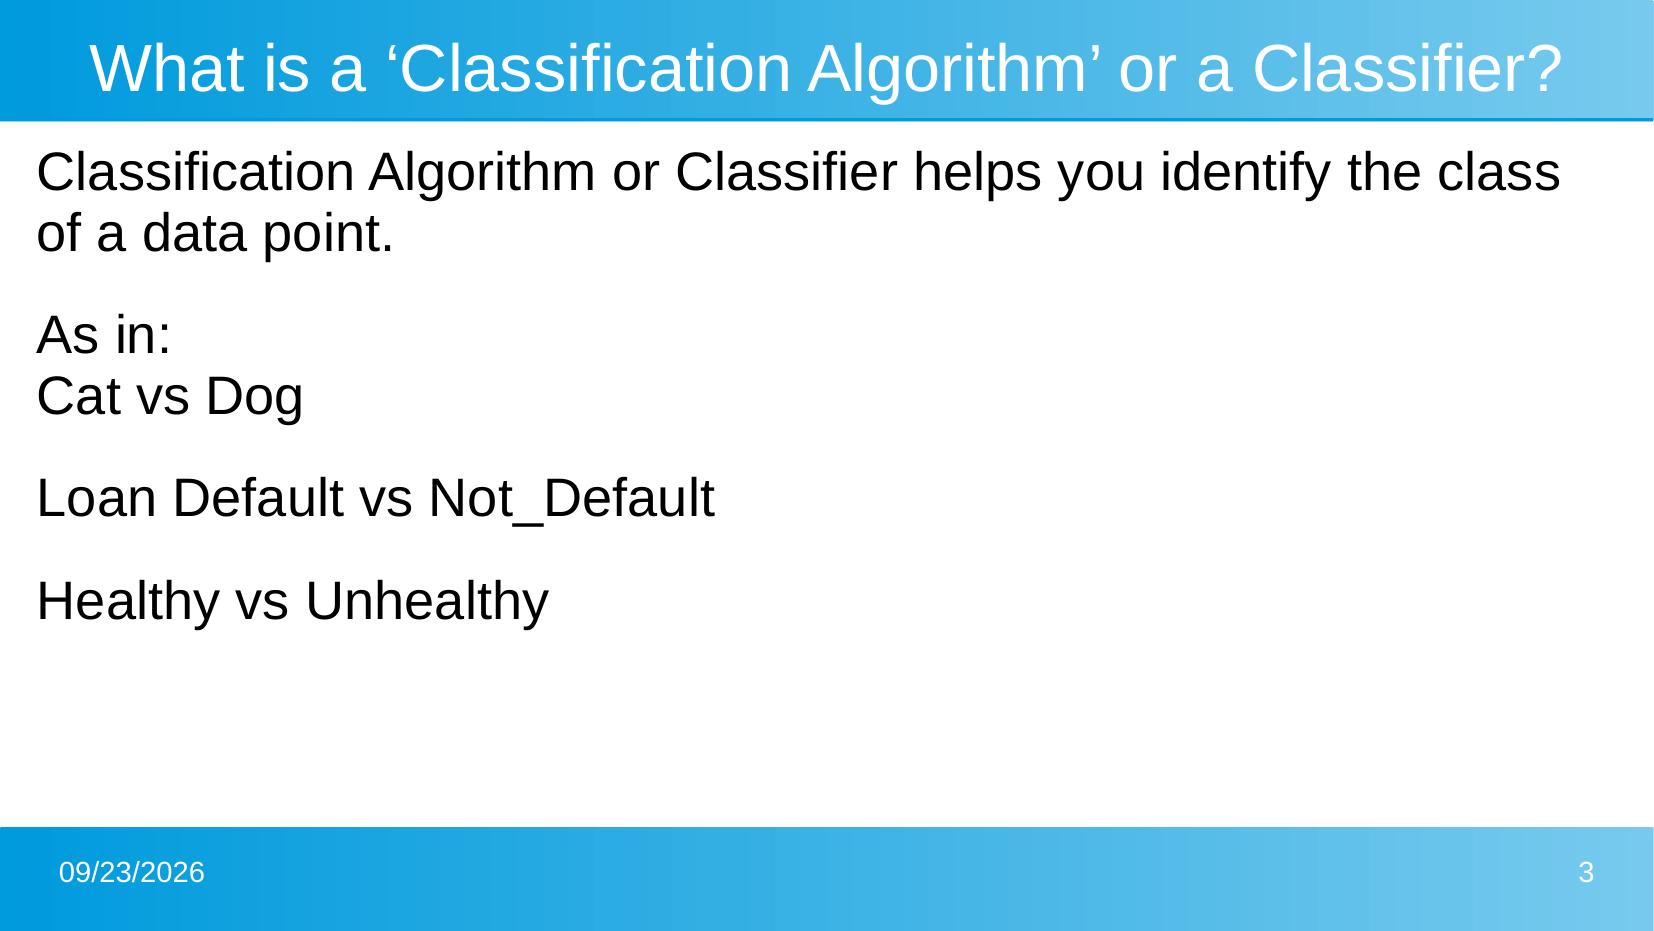

# What is a ‘Classification Algorithm’ or a Classifier?
Classification Algorithm or Classifier helps you identify the class of a data point.
As in:
Cat vs Dog
Loan Default vs Not_Default
Healthy vs Unhealthy
3